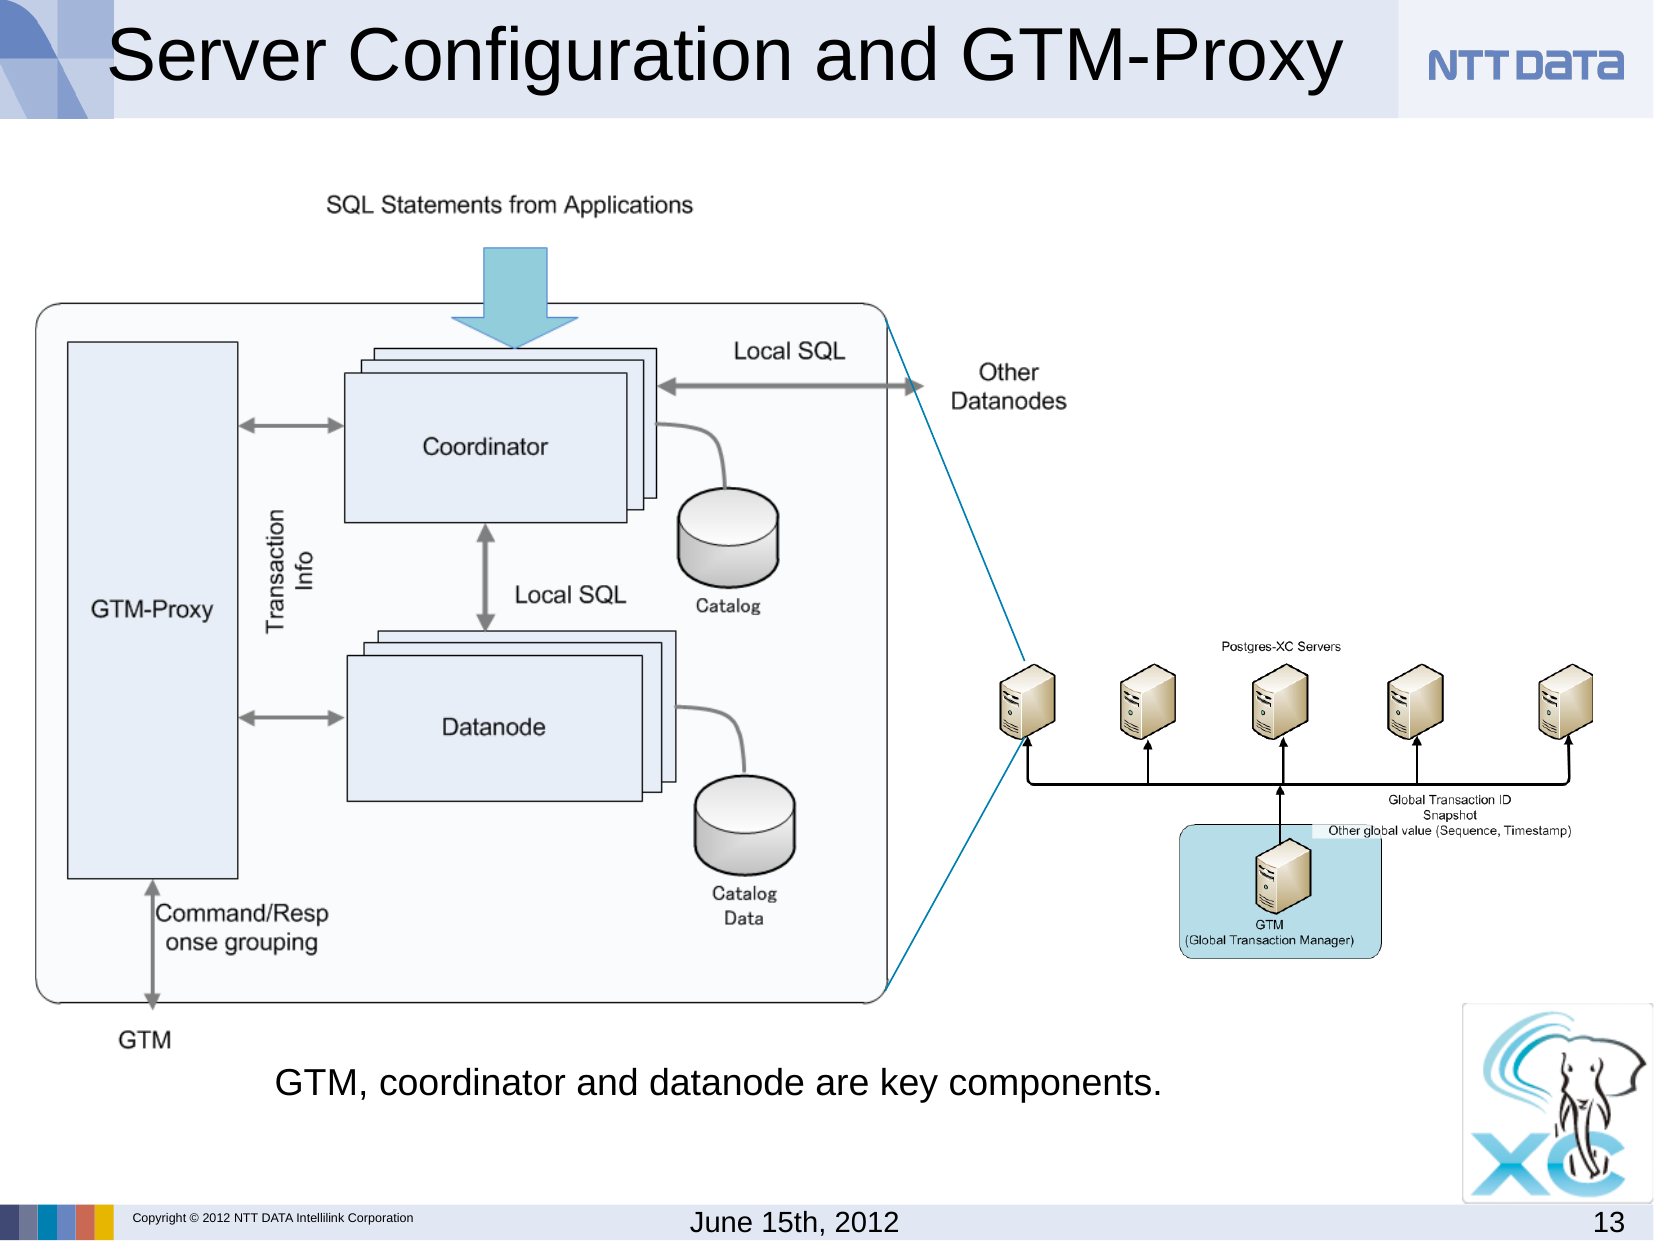

# Server Configuration and GTM-Proxy
GTM, coordinator and datanode are key components.
June 15th, 2012
13